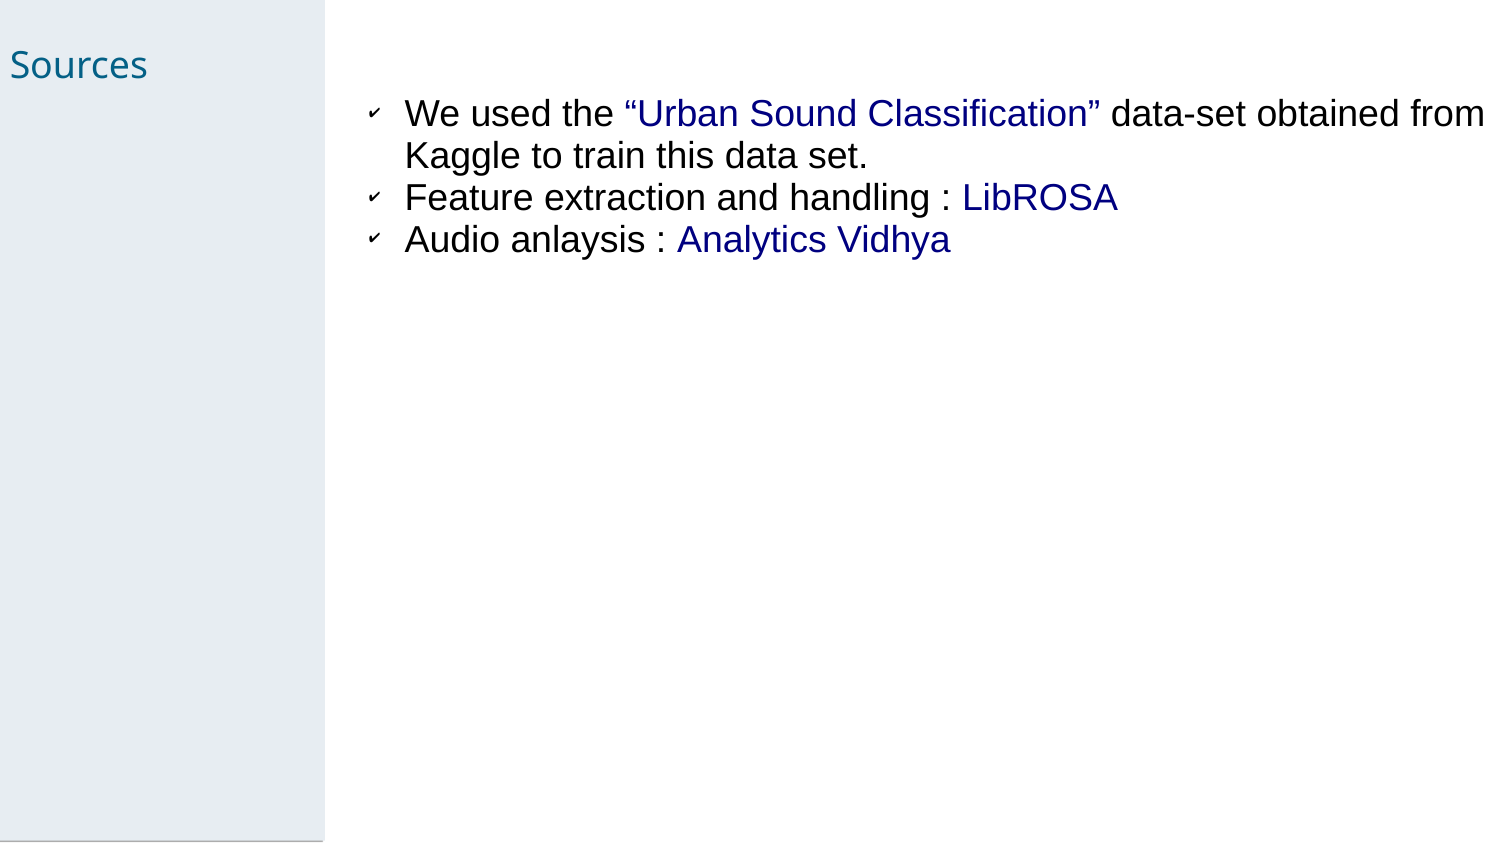

Sources
We used the “Urban Sound Classification” data-set obtained from
Kaggle to train this data set.
Feature extraction and handling : LibROSA
Audio anlaysis : Analytics Vidhya